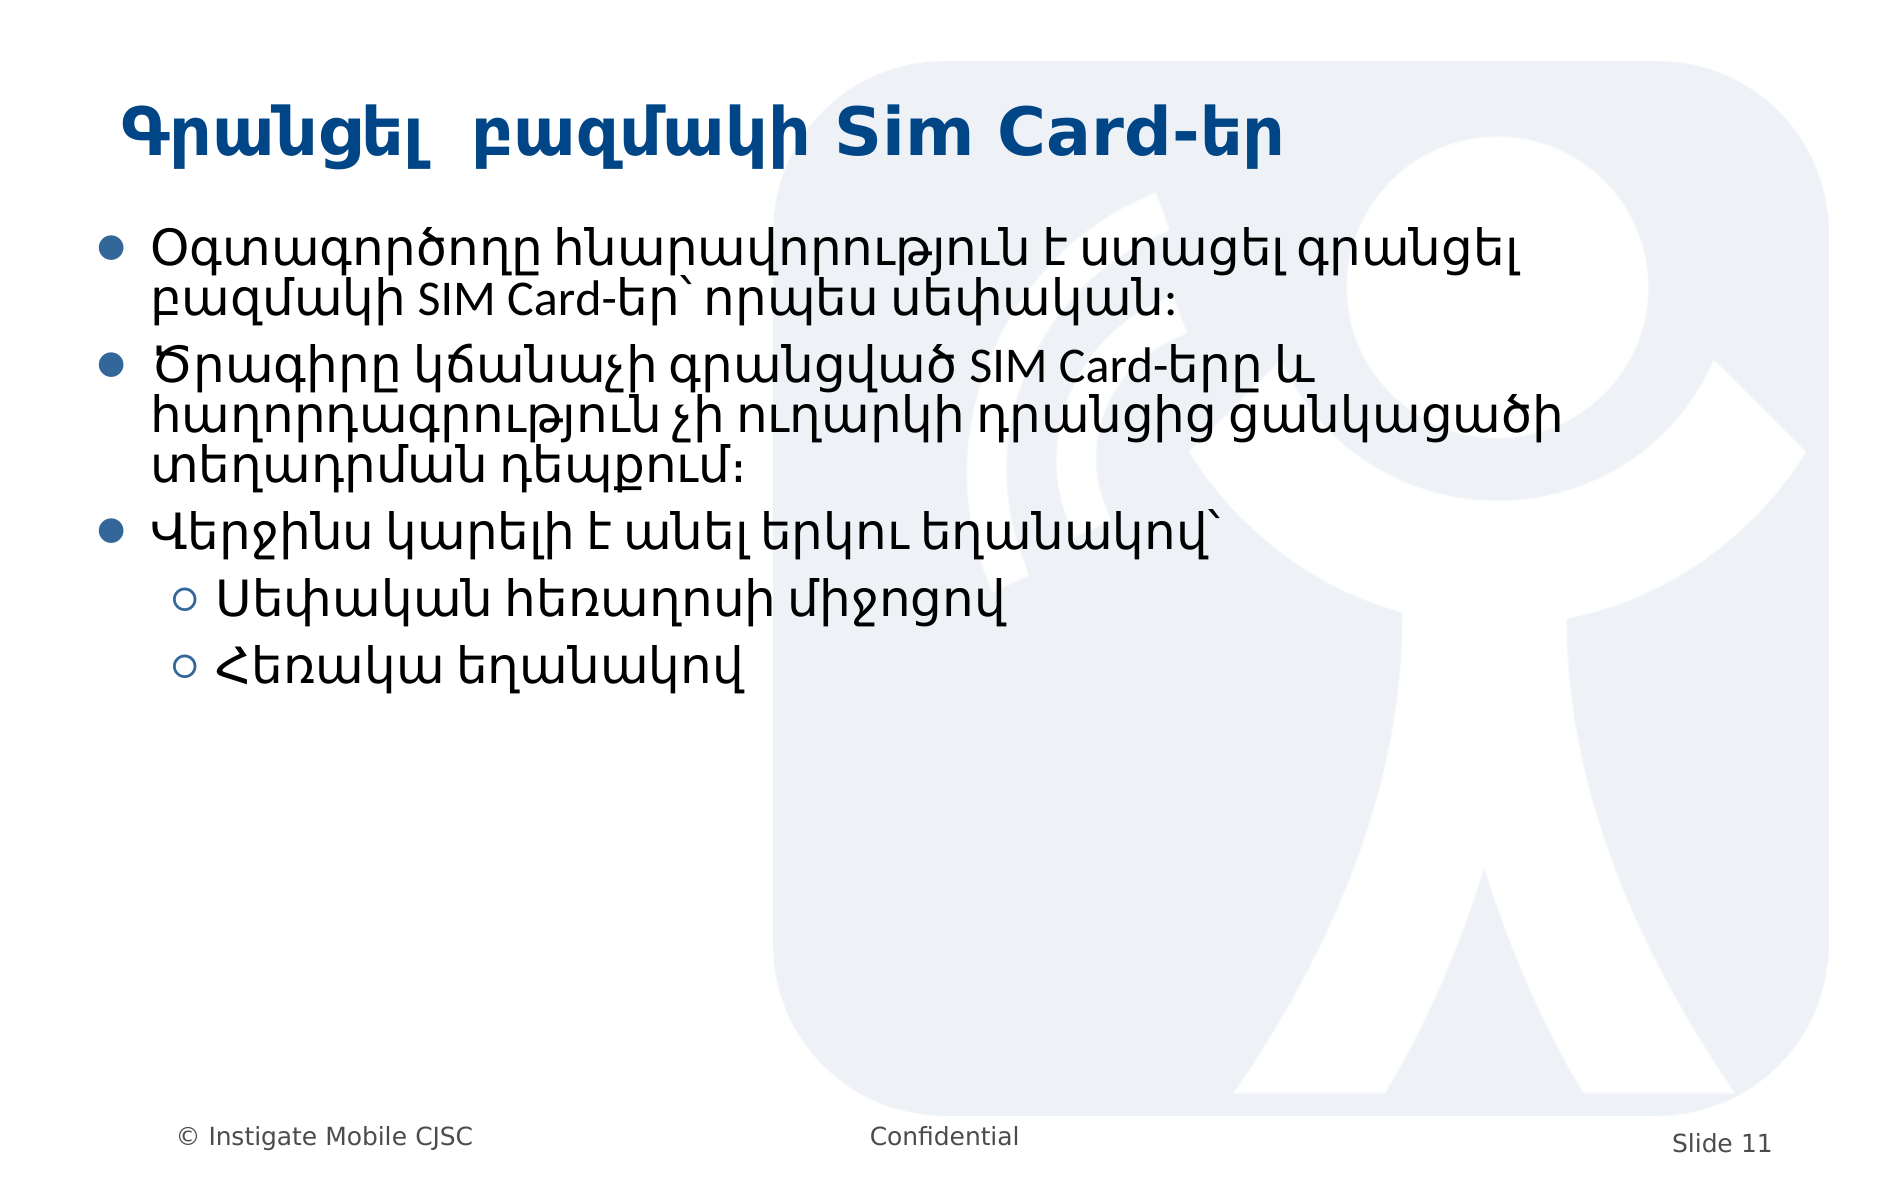

# Գրանցել բազմակի Sim Card-եր
Օգտագործողը հնարավորություն է ստացել գրանցել բազմակի SIM Card-եր՝ որպես սեփական:
Ծրագիրը կճանաչի գրանցված SIM Card-երը և հաղորդագրություն չի ուղարկի դրանցից ցանկացածի տեղադրման դեպքում։
Վերջինս կարելի է անել երկու եղանակով՝
Սեփական հեռաղոսի միջոցով
Հեռակա եղանակով